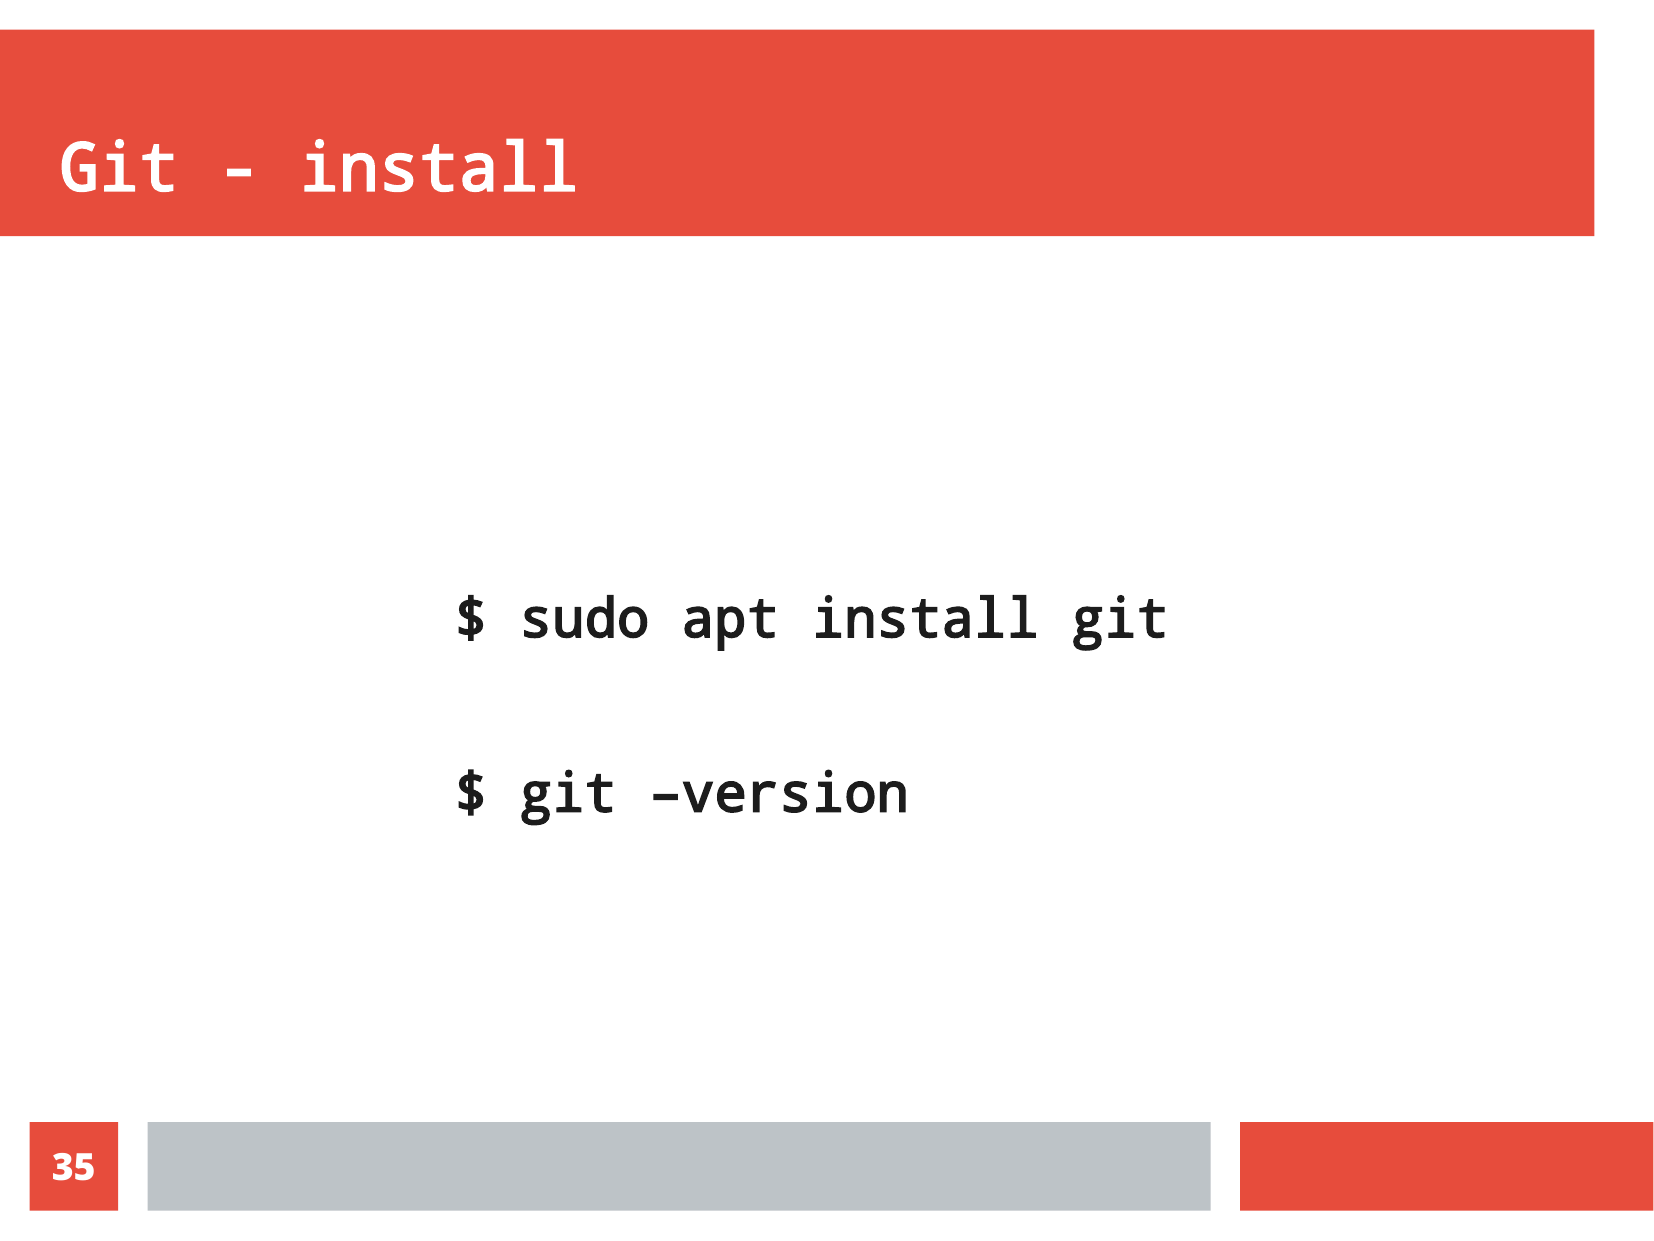

# Git - install
$ sudo apt install git
$ git –version
35